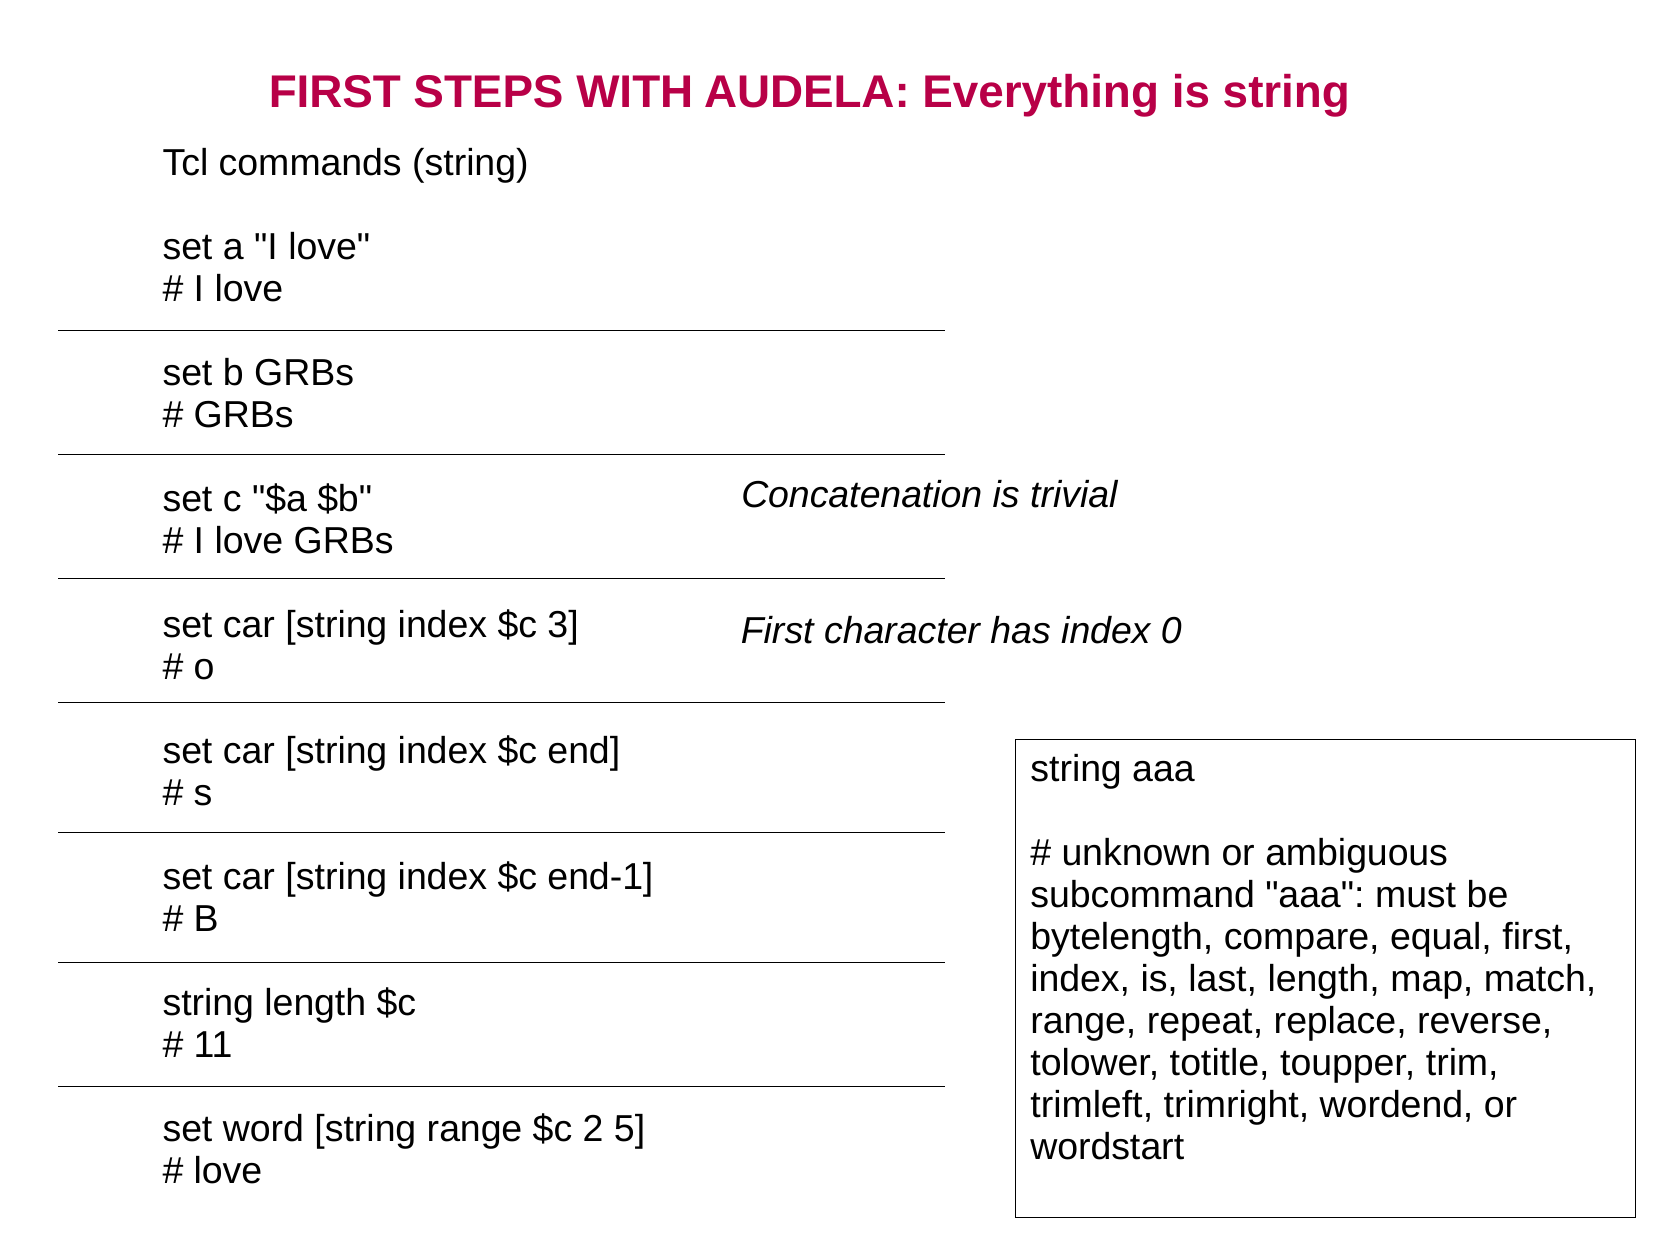

FIRST STEPS WITH AUDELA: Everything is string
Tcl commands (string)
set a "I love"
# I love
set b GRBs
# GRBs
set c "$a $b"
# I love GRBs
set car [string index $c 3]
# o
set car [string index $c end]
# s
set car [string index $c end-1]
# B
string length $c
# 11
set word [string range $c 2 5]
# love
Concatenation is trivial
First character has index 0
string aaa
# unknown or ambiguous subcommand "aaa": must be bytelength, compare, equal, first, index, is, last, length, map, match, range, repeat, replace, reverse, tolower, totitle, toupper, trim, trimleft, trimright, wordend, or wordstart